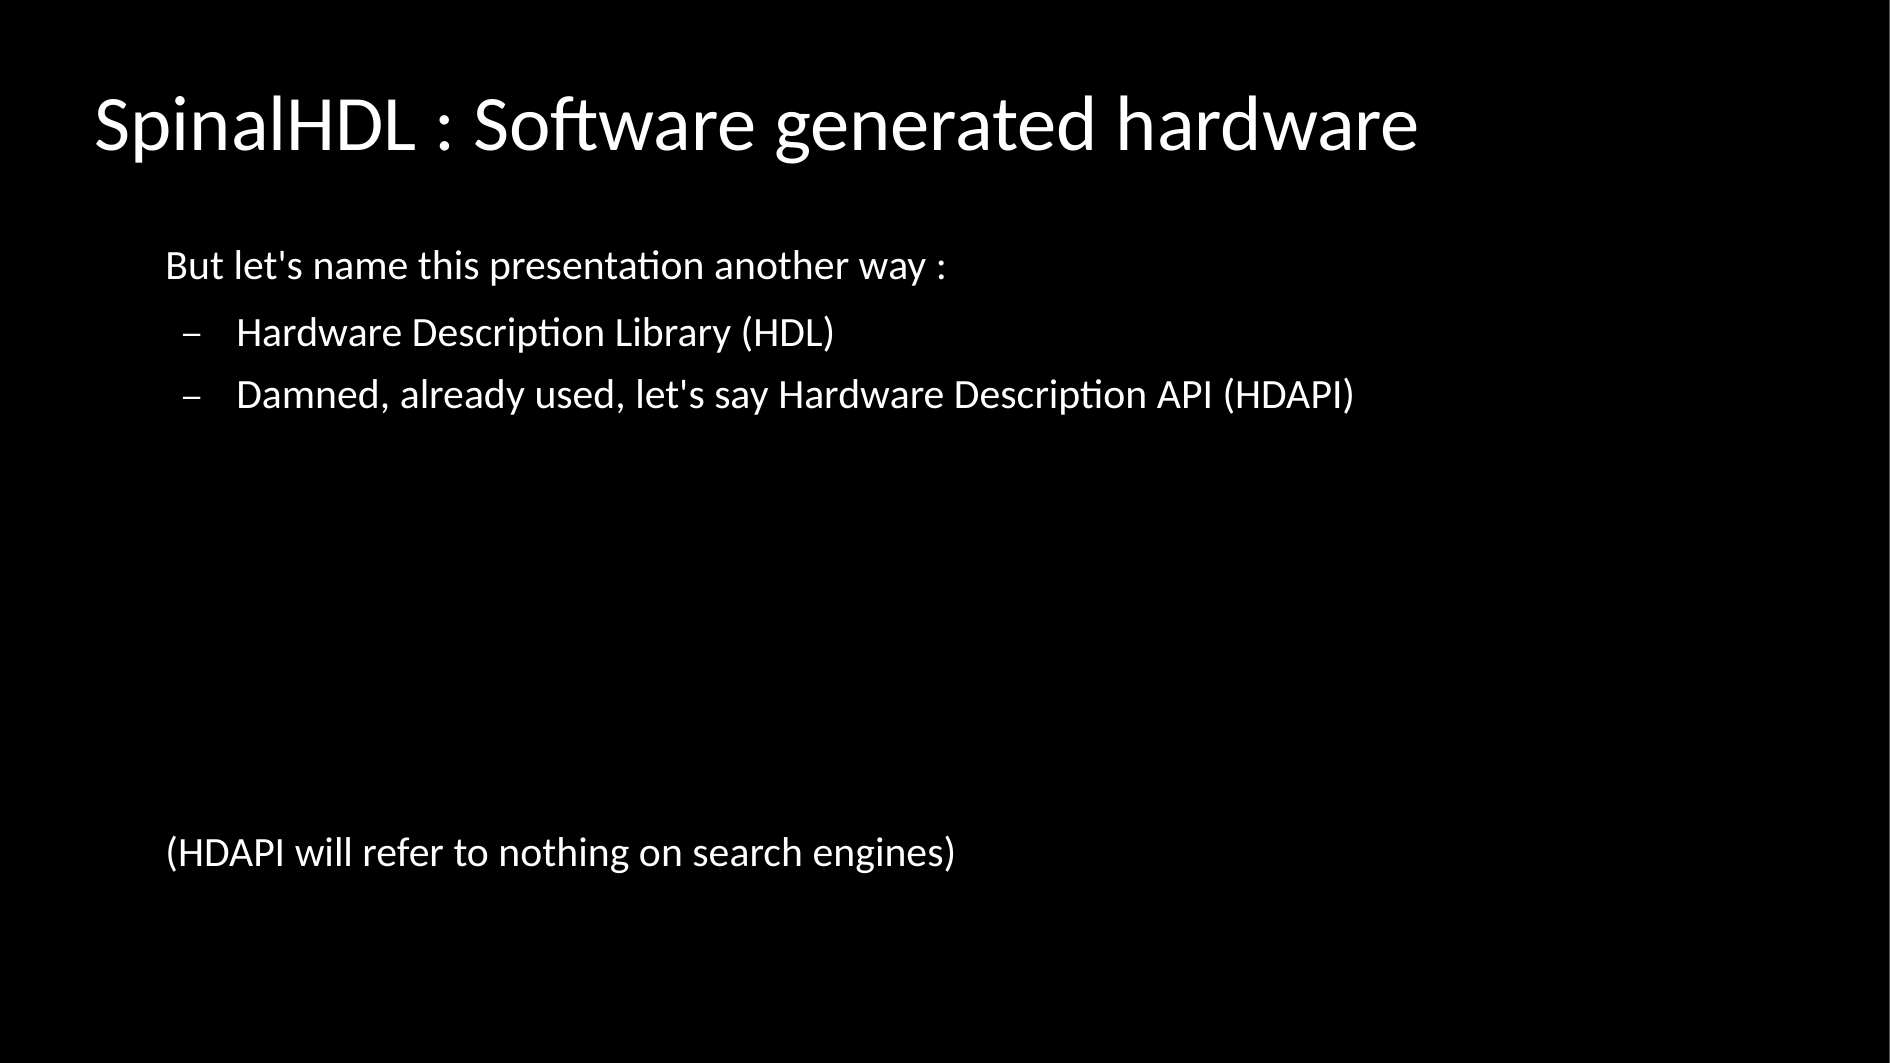

# SpinalHDL : Software generated hardware
But let's name this presentation another way :
Hardware Description Library (HDL)
Damned, already used, let's say Hardware Description API (HDAPI)
(HDAPI will refer to nothing on search engines)